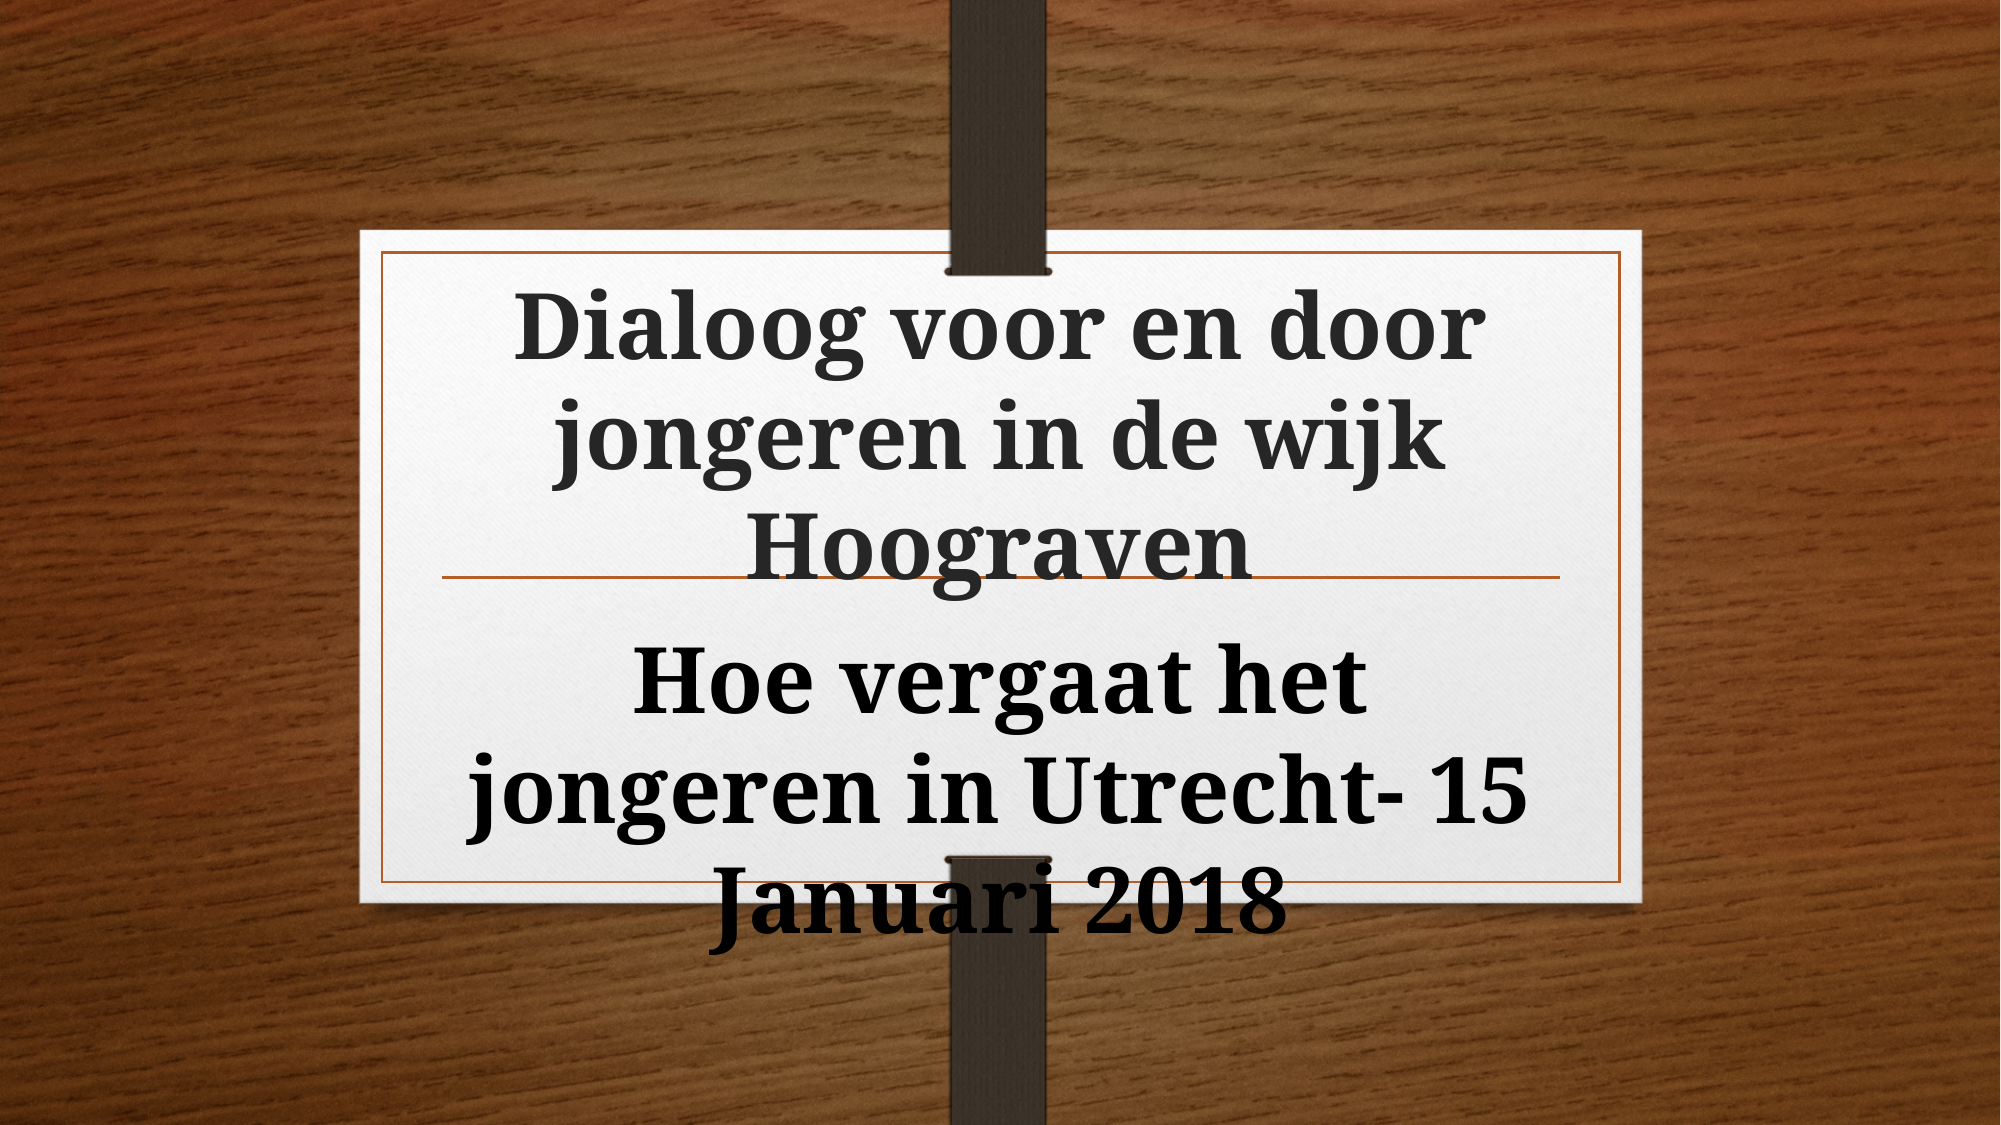

# Dialoog voor en door jongeren in de wijk Hoograven
Hoe vergaat het jongeren in Utrecht- 15 Januari 2018